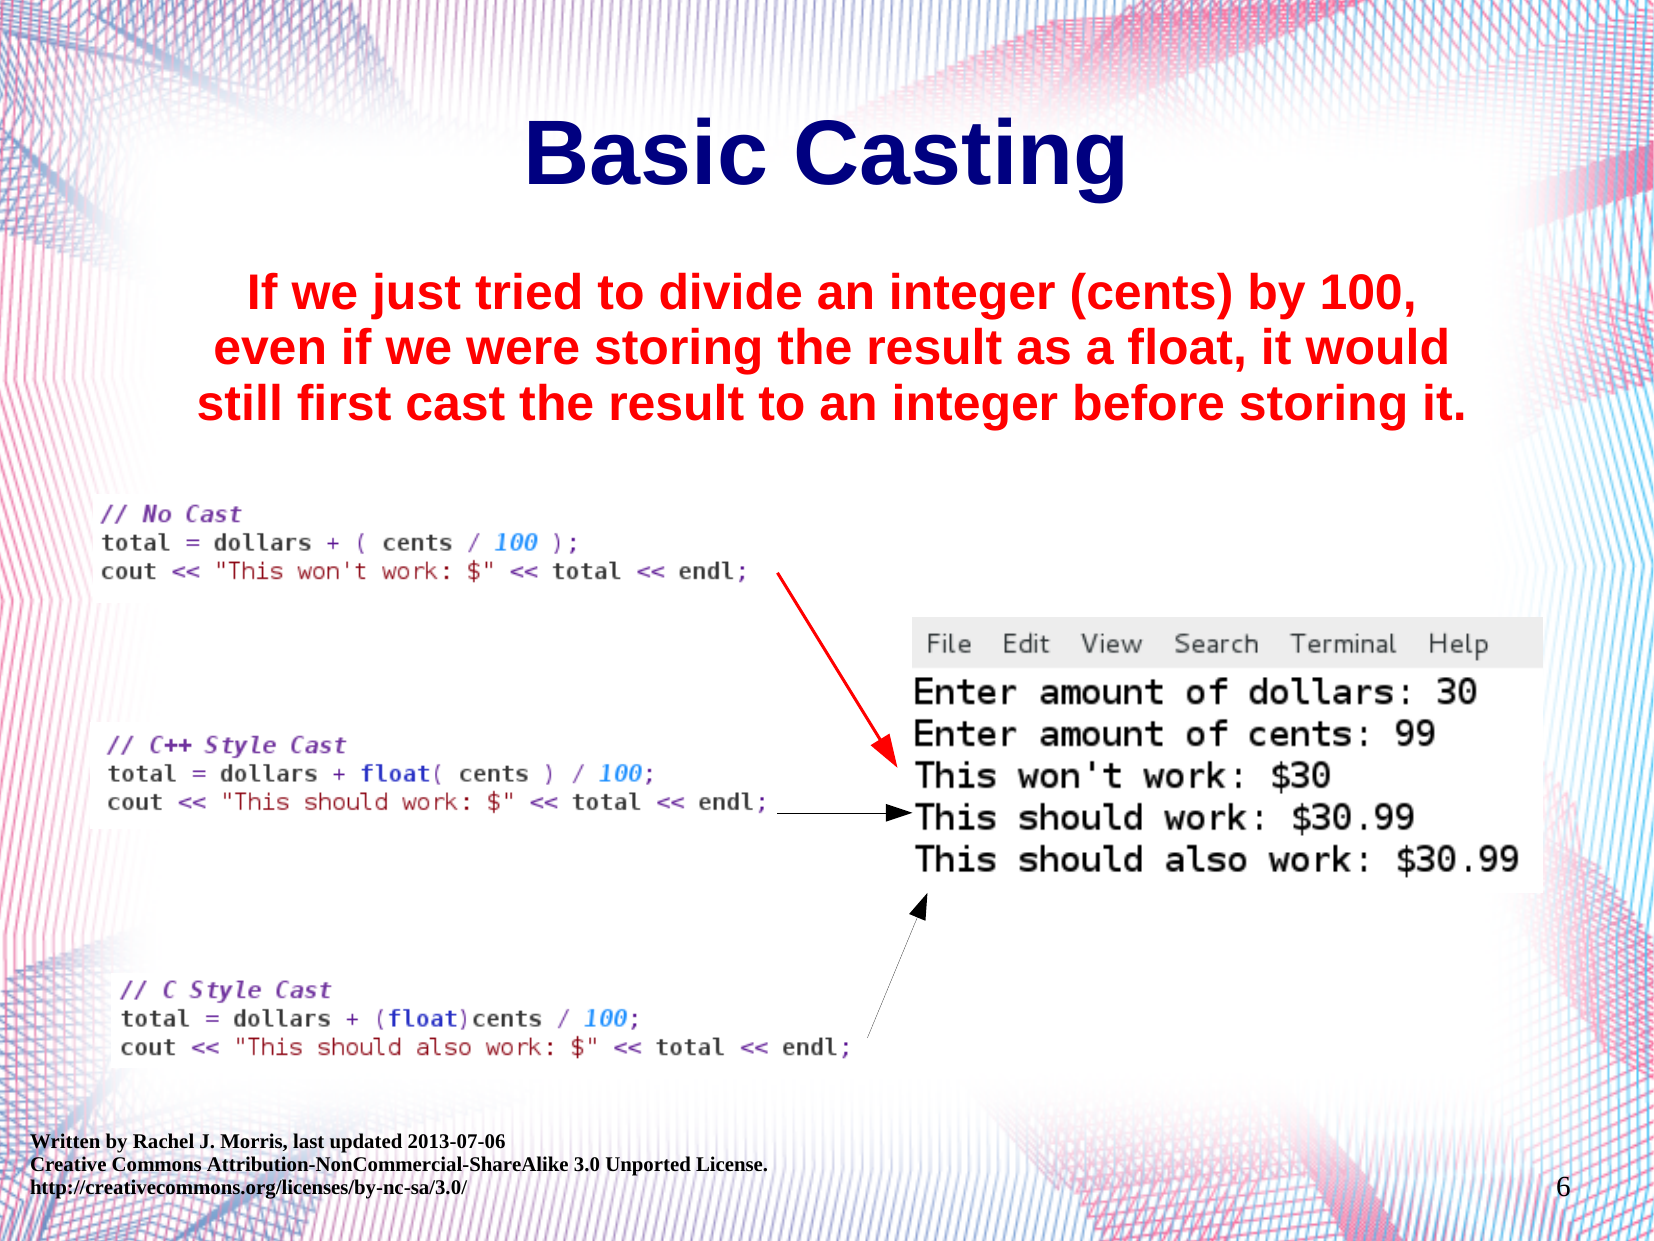

# Basic Casting
If we just tried to divide an integer (cents) by 100, even if we were storing the result as a float, it would still first cast the result to an integer before storing it.
6